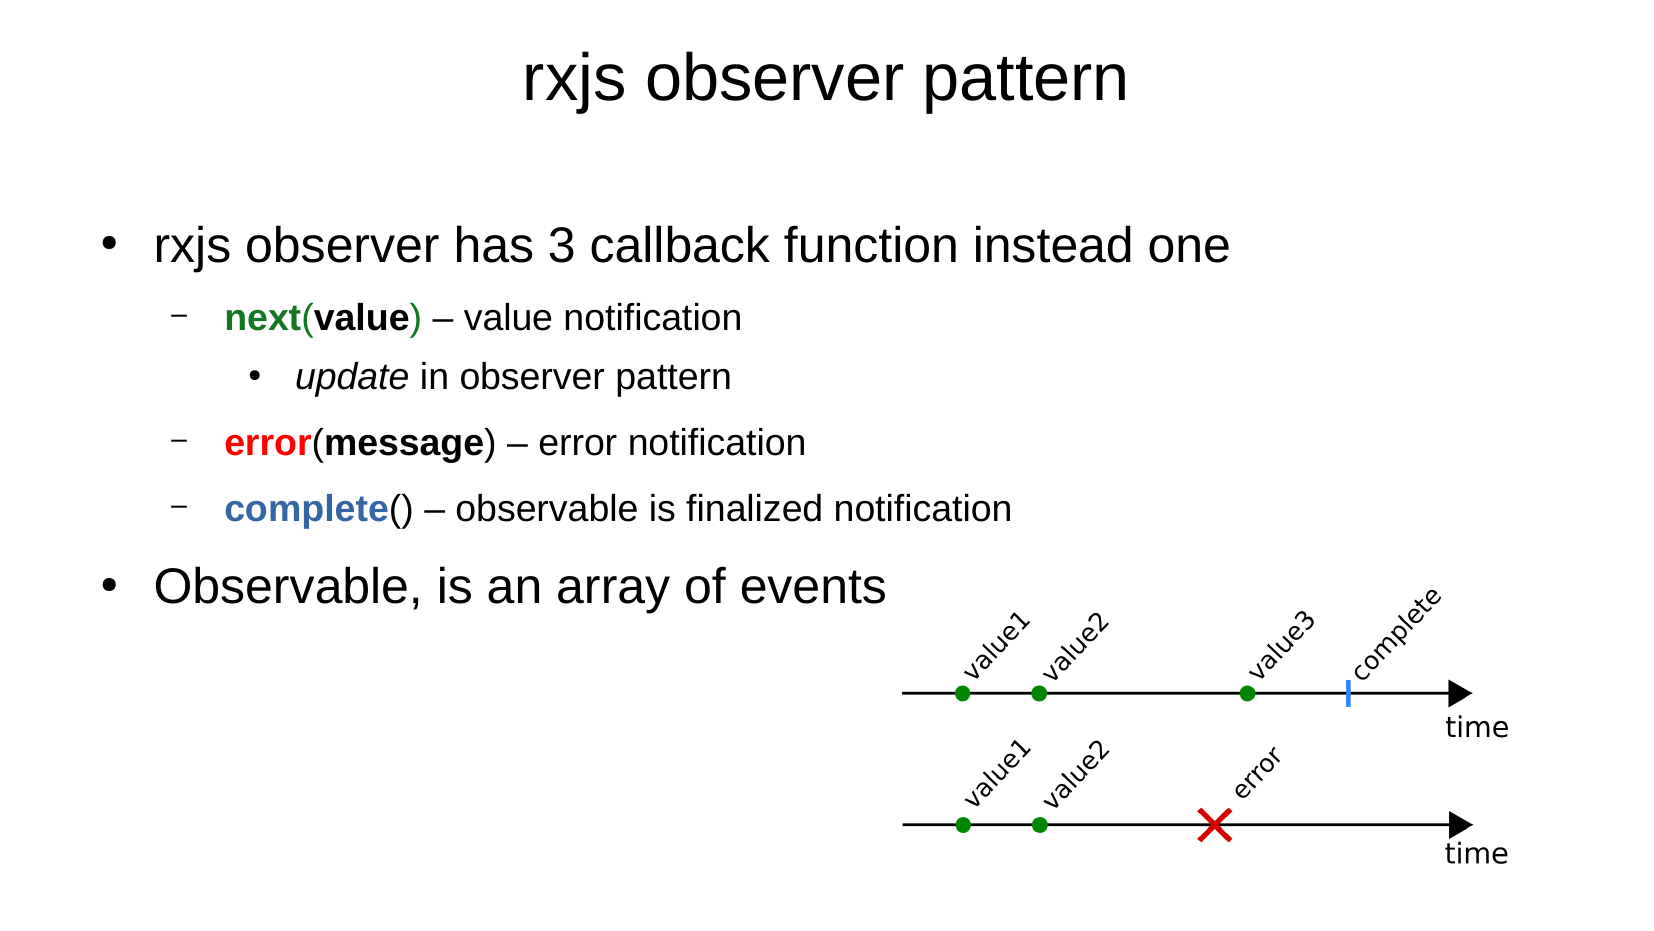

rxjs observer pattern
# rxjs observer has 3 callback function instead one
next(value) – value notification
update in observer pattern
error(message) – error notification
complete() – observable is finalized notification
Observable, is an array of events